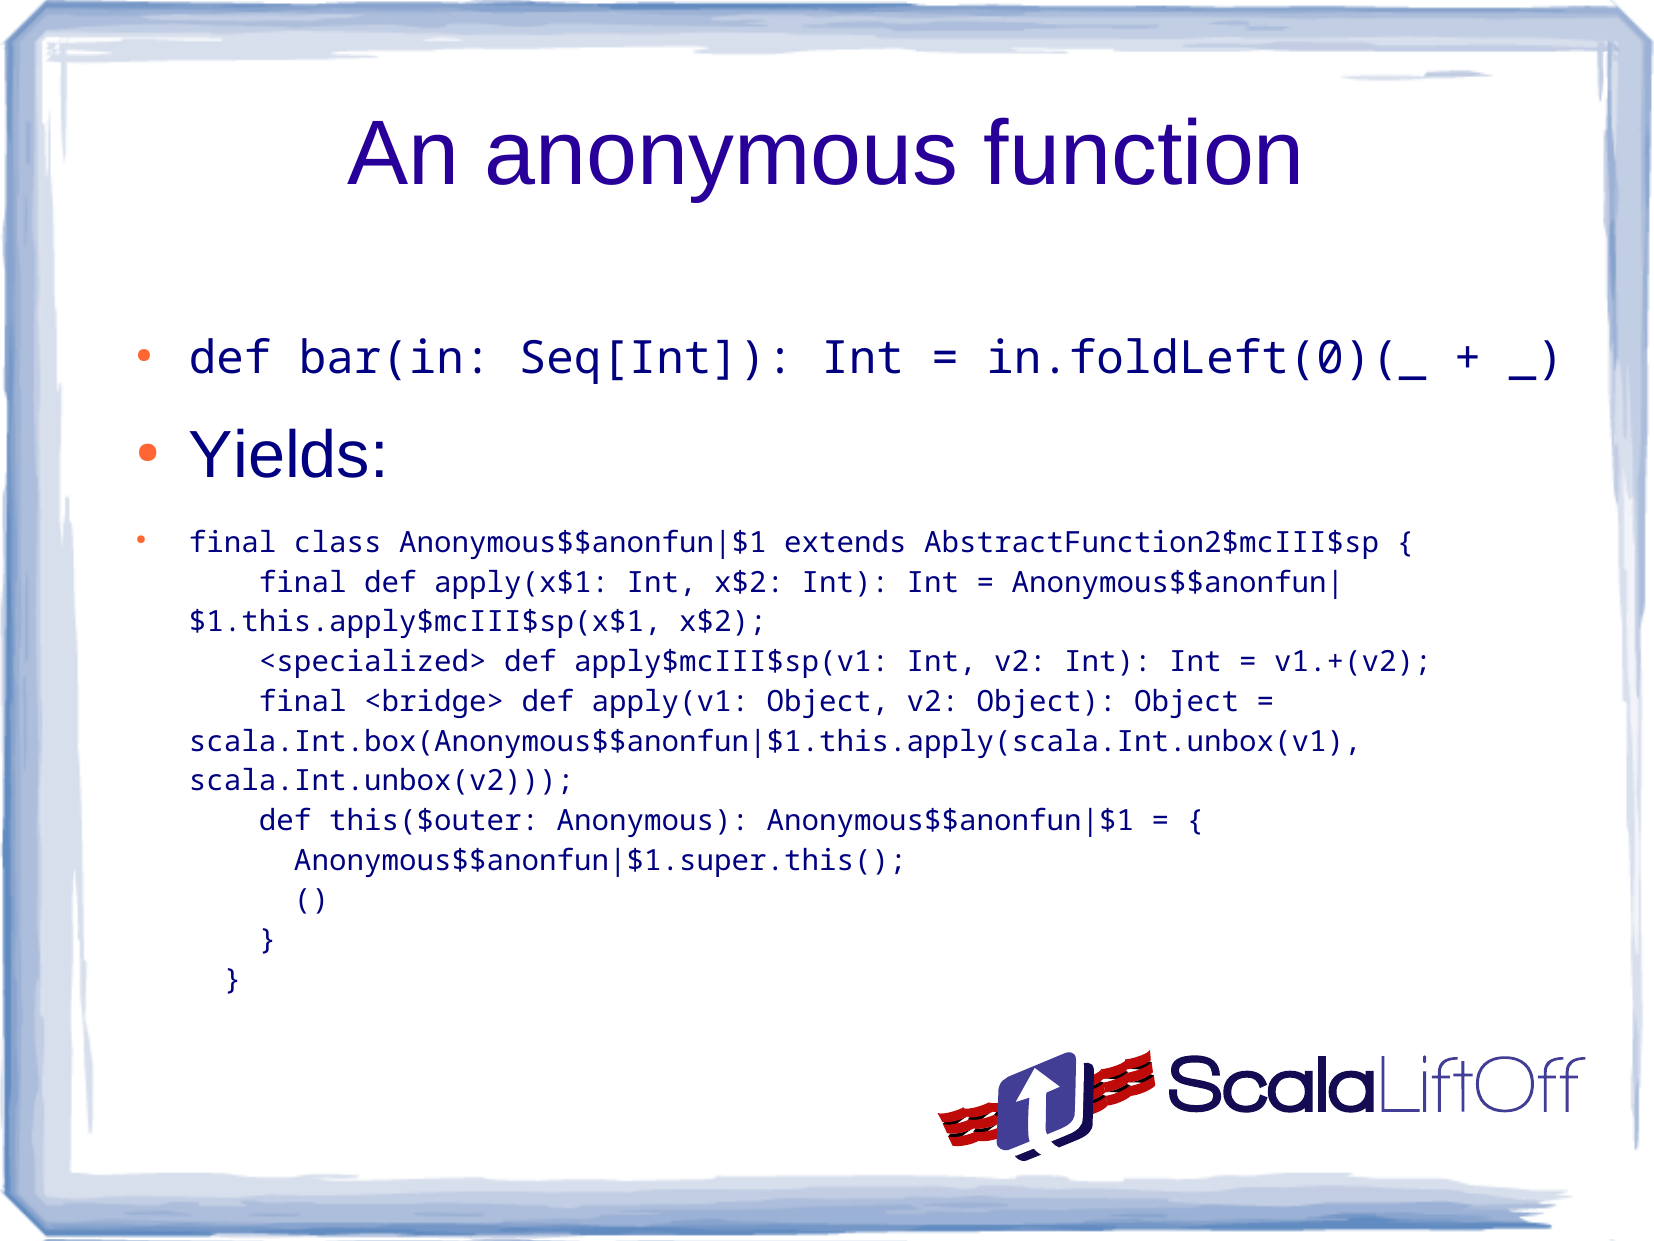

# An anonymous function
def bar(in: Seq[Int]): Int = in.foldLeft(0)(_ + _)
Yields:
final class Anonymous$$anonfun|$1 extends AbstractFunction2$mcIII$sp {
 final def apply(x$1: Int, x$2: Int): Int = Anonymous$$anonfun|$1.this.apply$mcIII$sp(x$1, x$2);
 <specialized> def apply$mcIII$sp(v1: Int, v2: Int): Int = v1.+(v2);
 final <bridge> def apply(v1: Object, v2: Object): Object = scala.Int.box(Anonymous$$anonfun|$1.this.apply(scala.Int.unbox(v1), scala.Int.unbox(v2)));
 def this($outer: Anonymous): Anonymous$$anonfun|$1 = {
 Anonymous$$anonfun|$1.super.this();
 ()
 }
 }